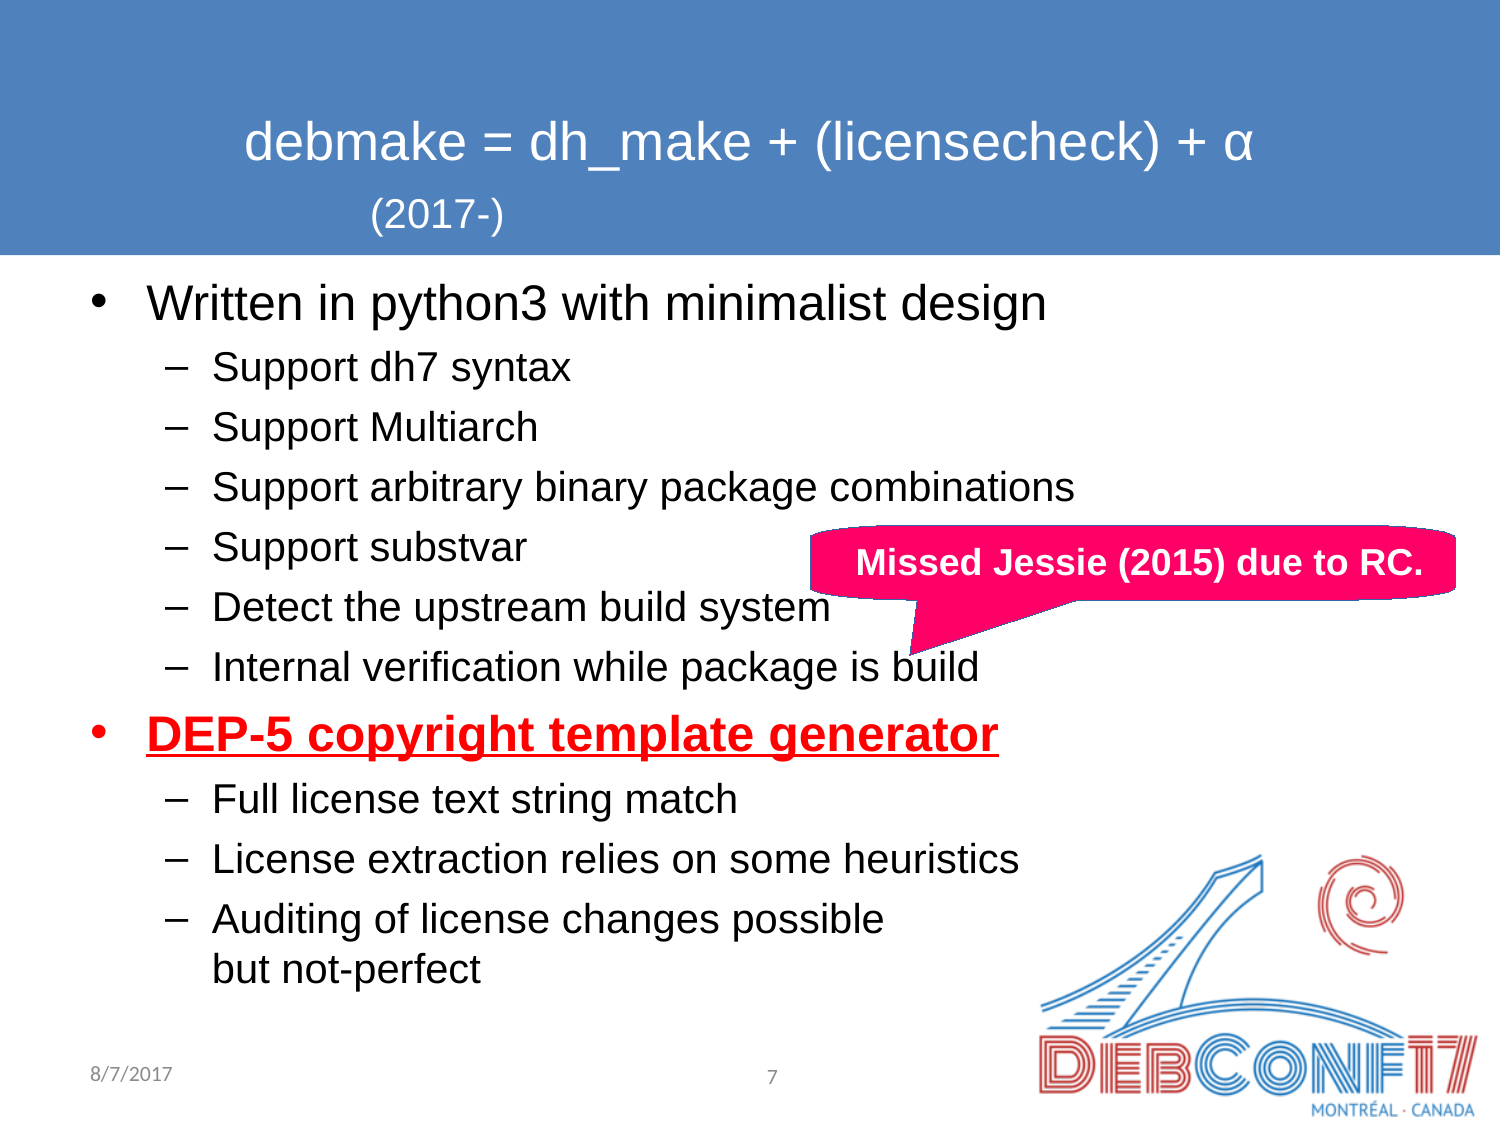

# debmake = dh_make + (licensecheck) + α
(2017-)
Written in python3 with minimalist design
Support dh7 syntax
Support Multiarch
Support arbitrary binary package combinations
Support substvar
Detect the upstream build system
Internal verification while package is build
DEP-5 copyright template generator
Full license text string match
License extraction relies on some heuristics
Auditing of license changes possible
but not-perfect
Missed Jessie (2015) due to RC.
8/7/2017